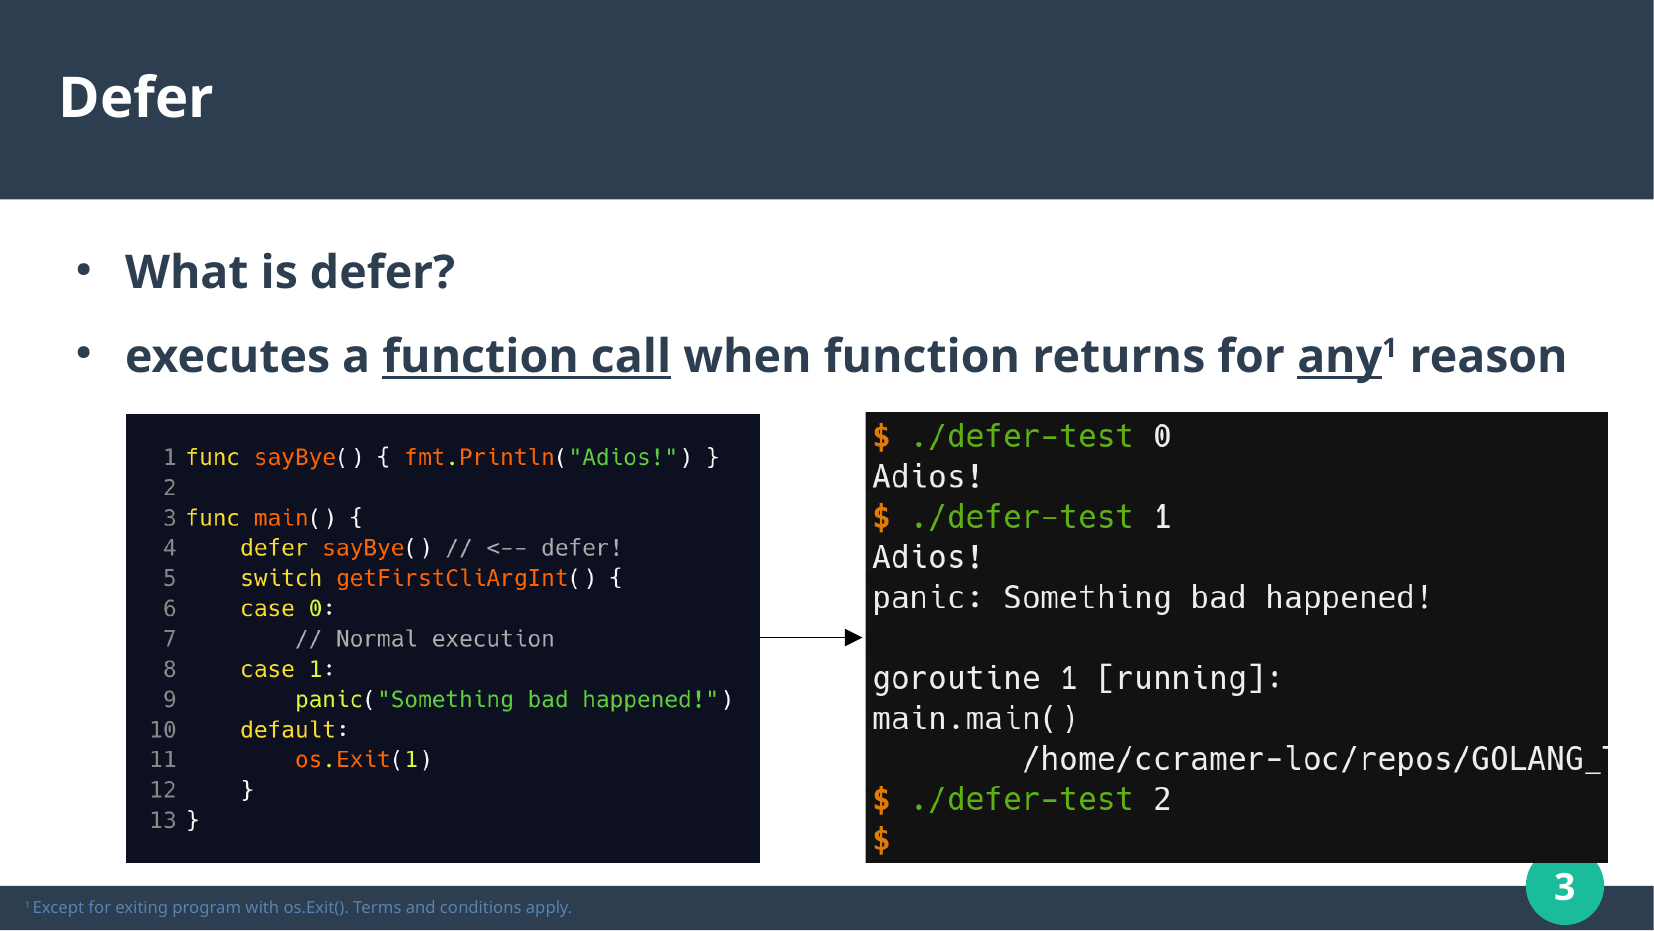

# Defer
What is defer?
executes a function call when function returns for any1 reason
1 Except for exiting program with os.Exit(). Terms and conditions apply.